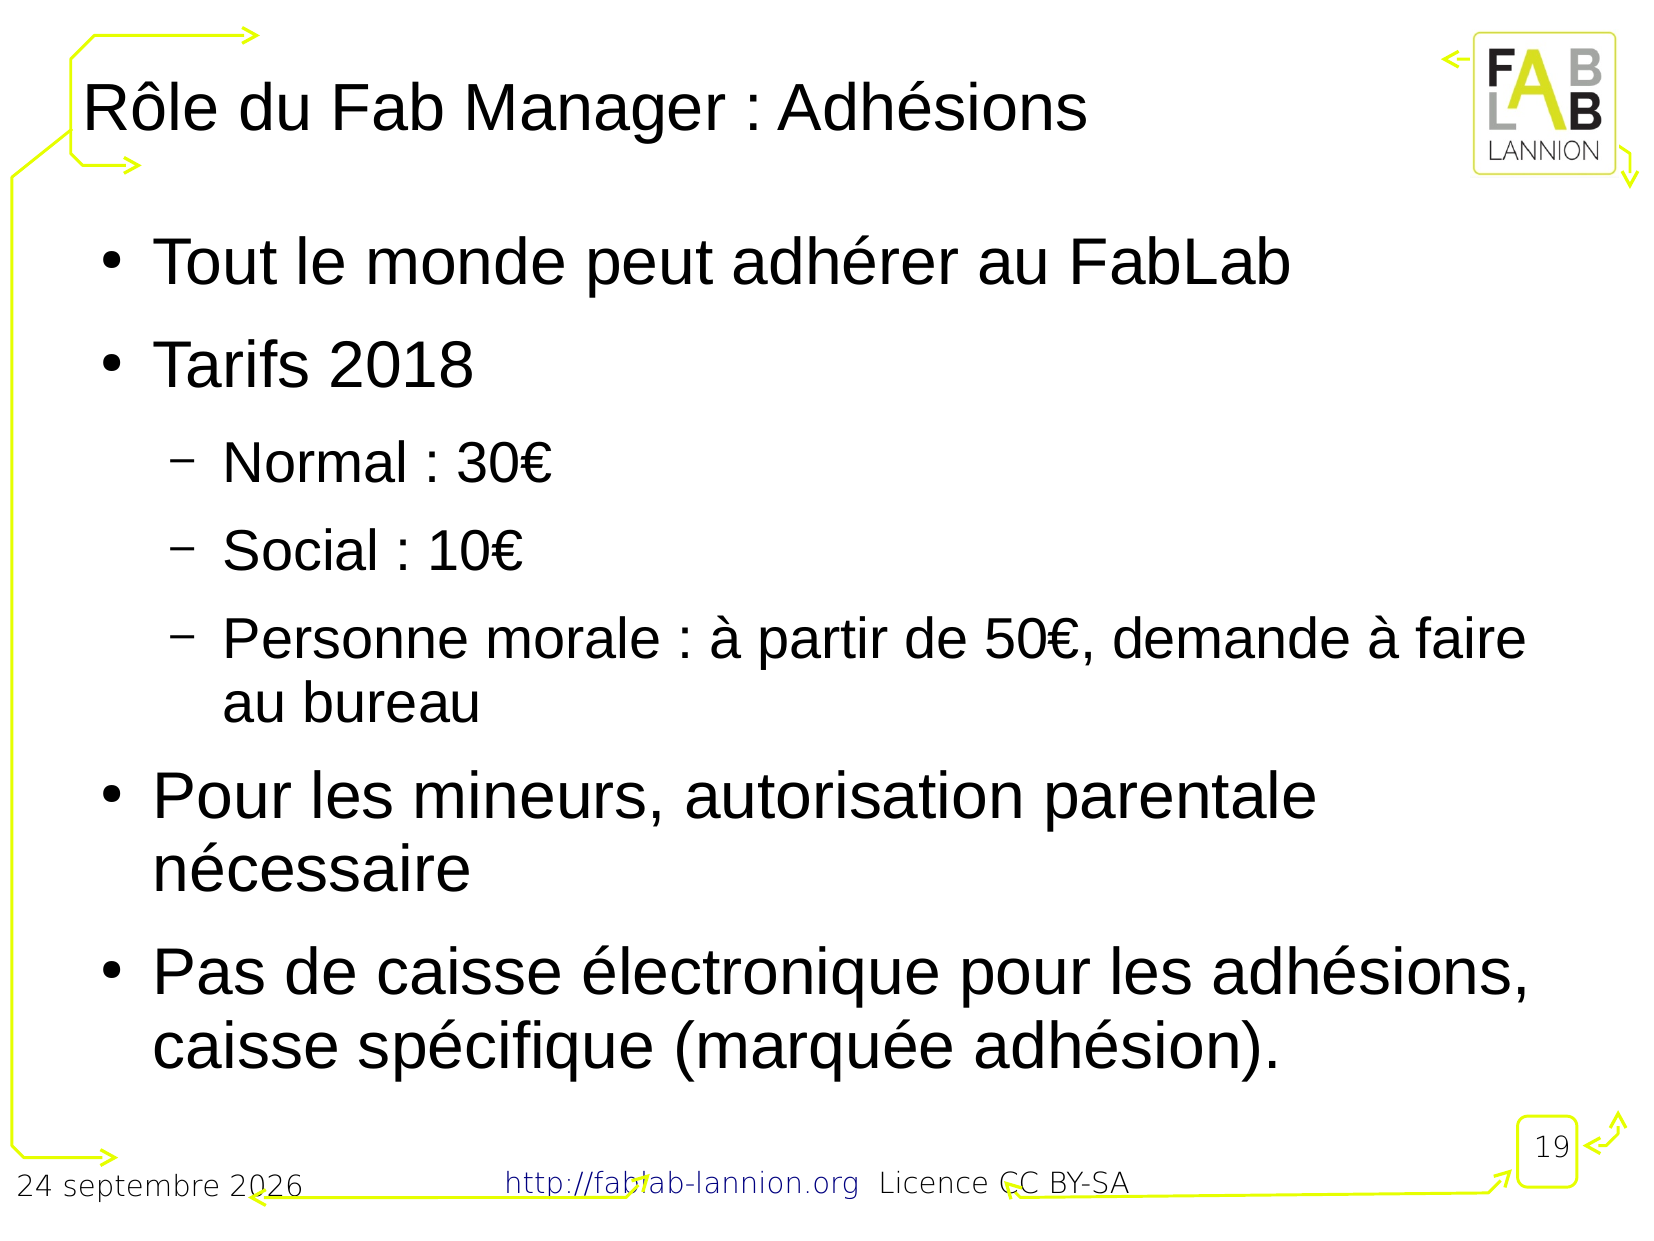

# Rôle du Fab Manager : Adhésions
Tout le monde peut adhérer au FabLab
Tarifs 2018
Normal : 30€
Social : 10€
Personne morale : à partir de 50€, demande à faire au bureau
Pour les mineurs, autorisation parentale nécessaire
Pas de caisse électronique pour les adhésions, caisse spécifique (marquée adhésion).
19